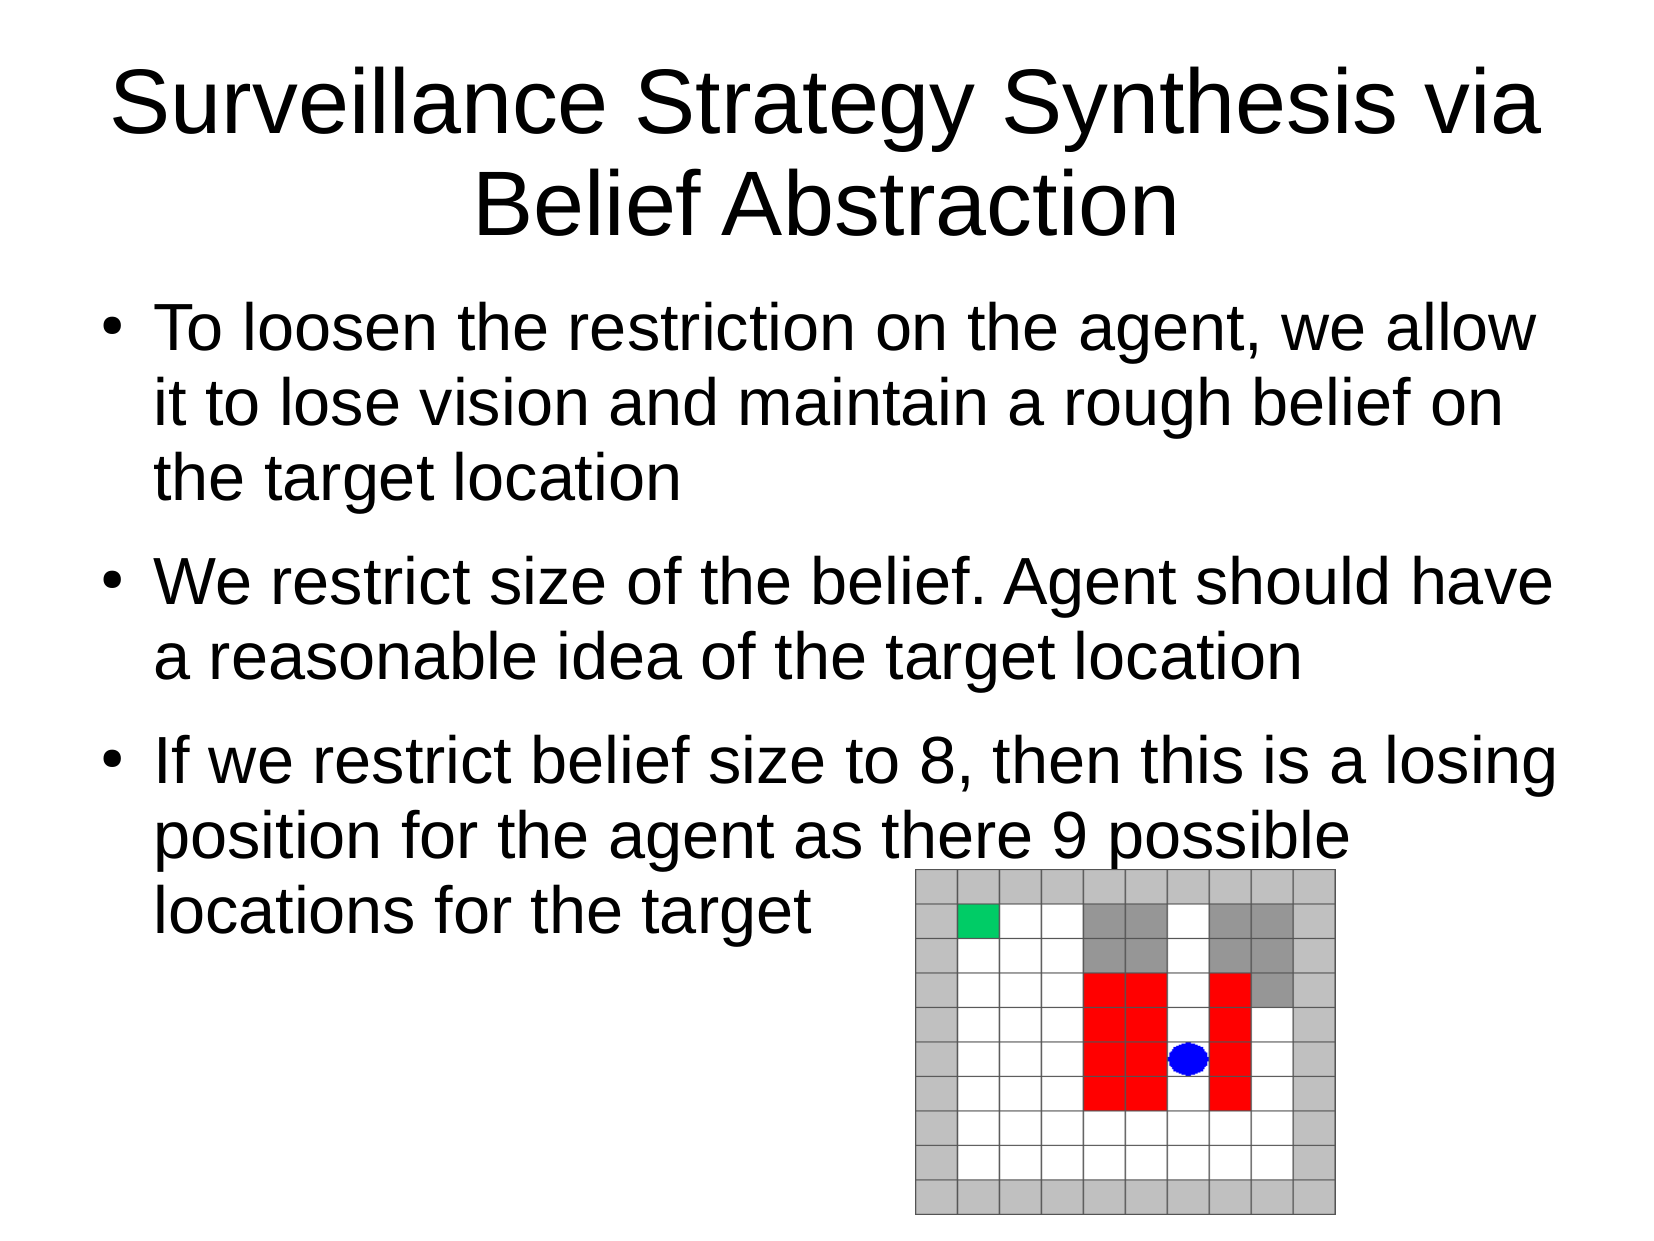

# Surveillance Strategy Synthesis via Belief Abstraction
To loosen the restriction on the agent, we allow it to lose vision and maintain a rough belief on the target location
We restrict size of the belief. Agent should have a reasonable idea of the target location
If we restrict belief size to 8, then this is a losing position for the agent as there 9 possible locations for the target